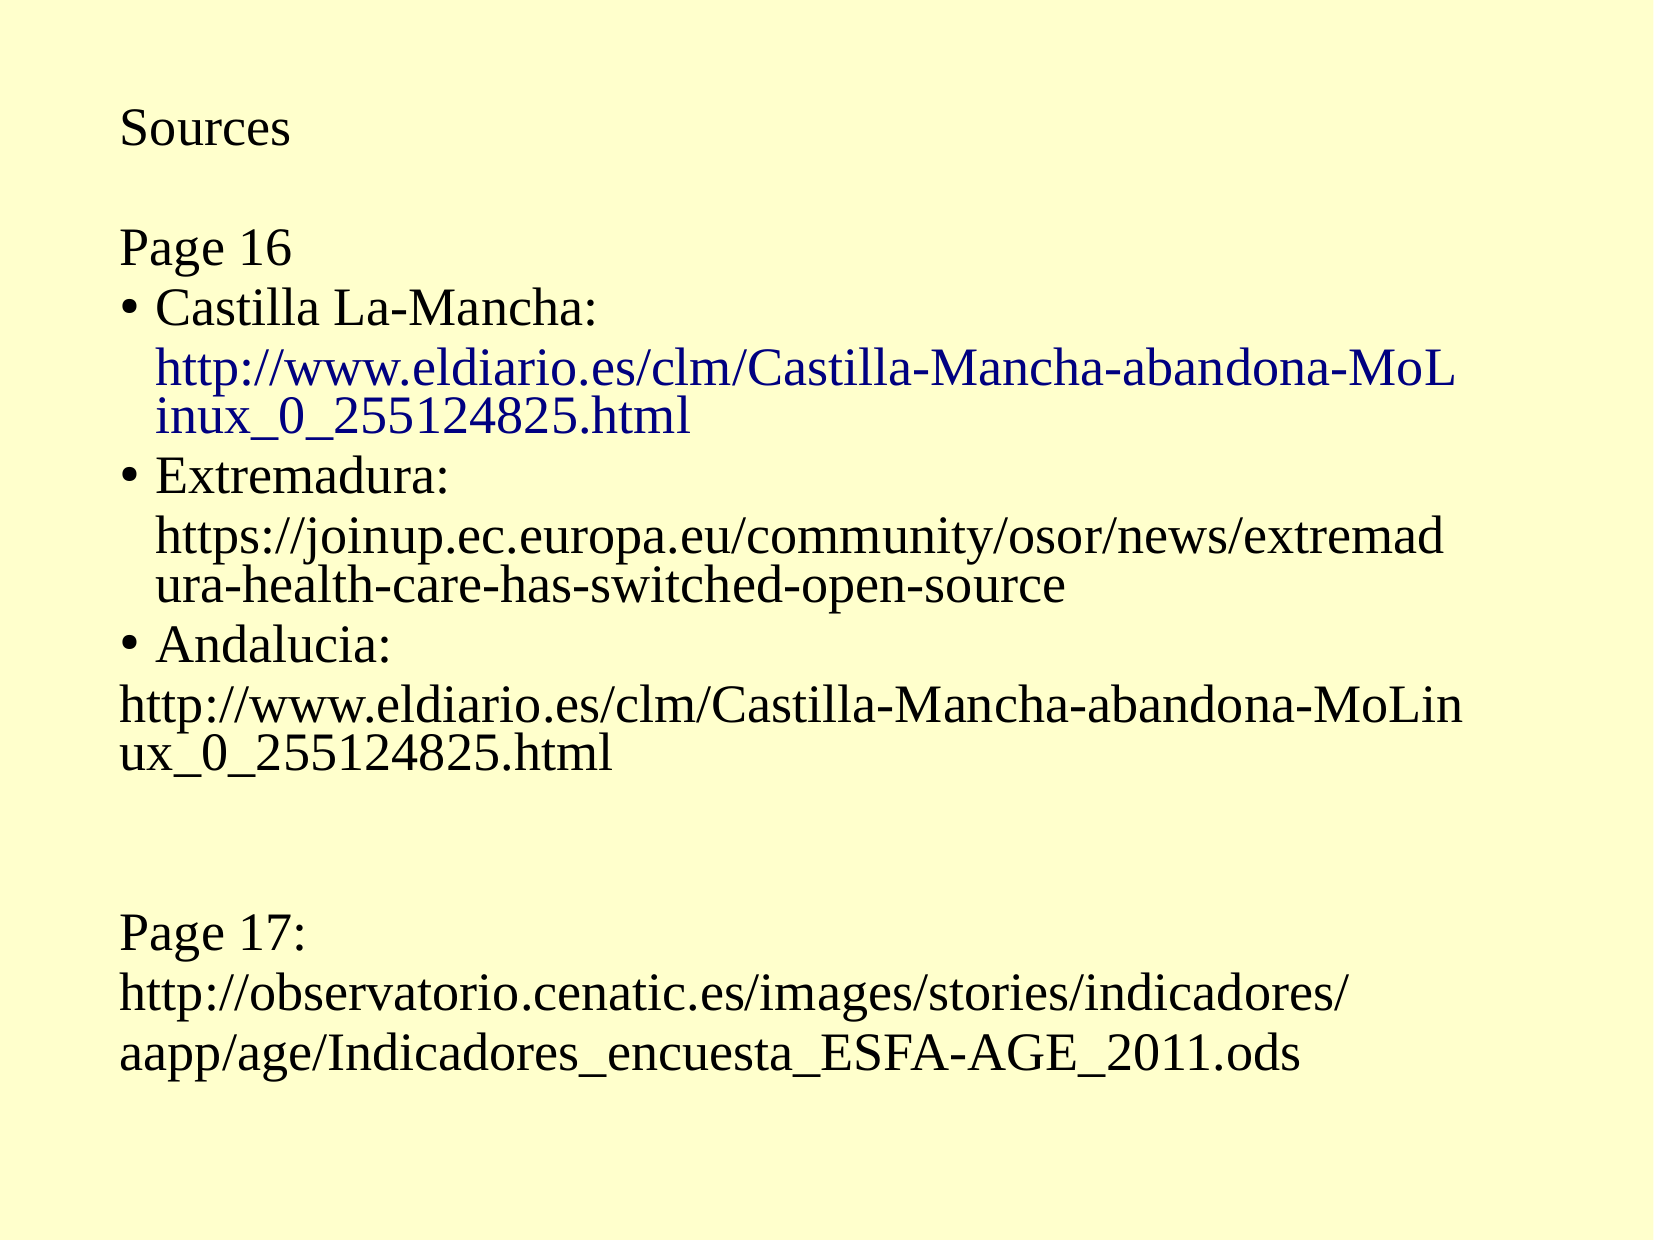

Sources
Page 16
Castilla La-Mancha: http://www.eldiario.es/clm/Castilla-Mancha-abandona-MoLinux_0_255124825.html
Extremadura: https://joinup.ec.europa.eu/community/osor/news/extremadura-health-care-has-switched-open-source
Andalucia:
http://www.eldiario.es/clm/Castilla-Mancha-abandona-MoLinux_0_255124825.html
Page 17:
http://observatorio.cenatic.es/images/stories/indicadores/aapp/age/Indicadores_encuesta_ESFA-AGE_2011.ods